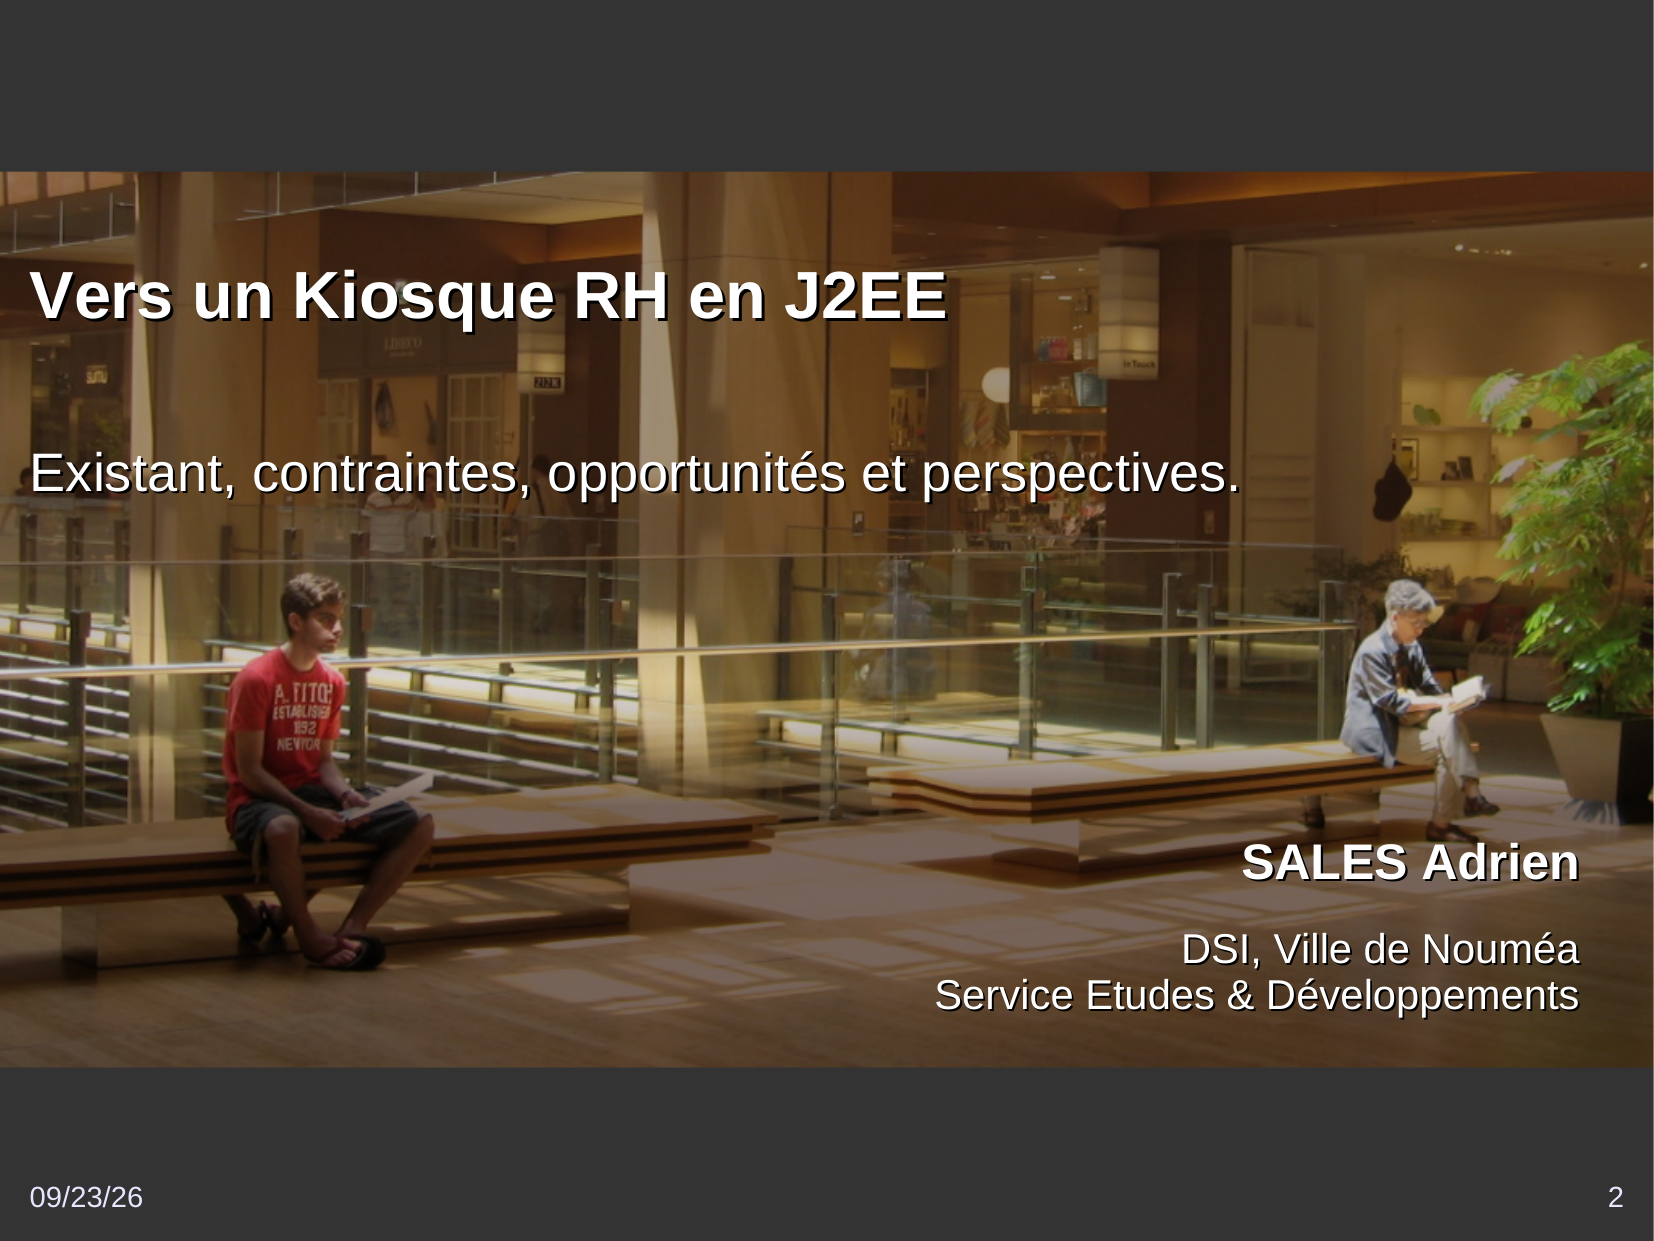

# Vers un Kiosque RH en J2EE
Existant, contraintes, opportunités et perspectives.
2